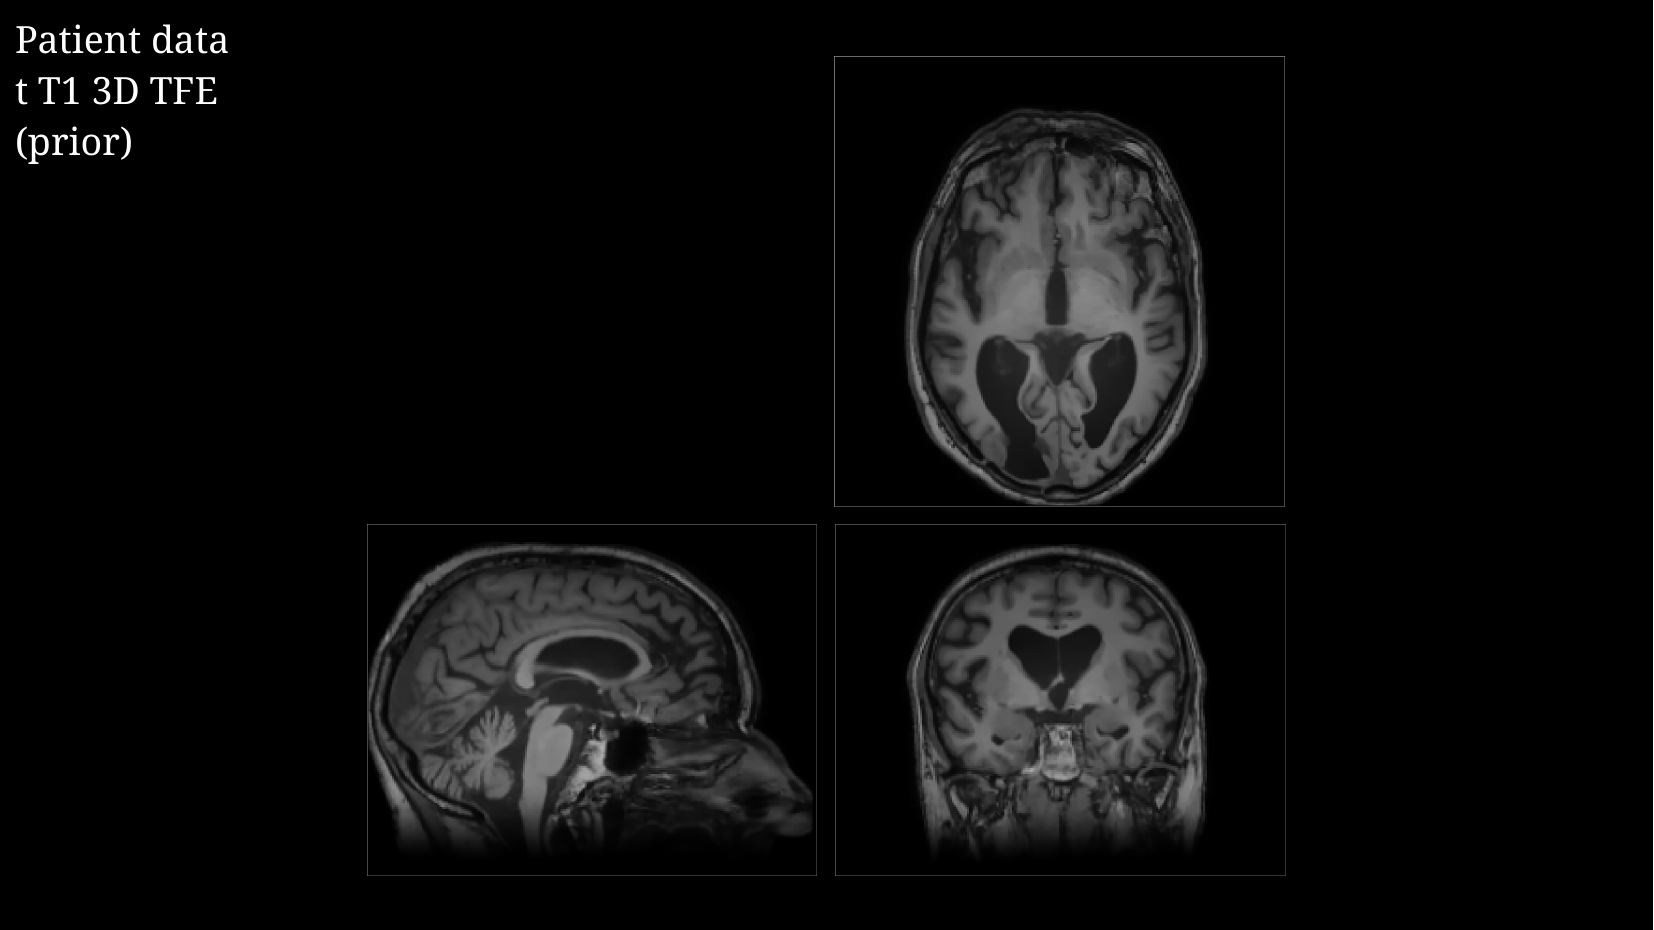

# Patient data t T1 3D TFE (prior)